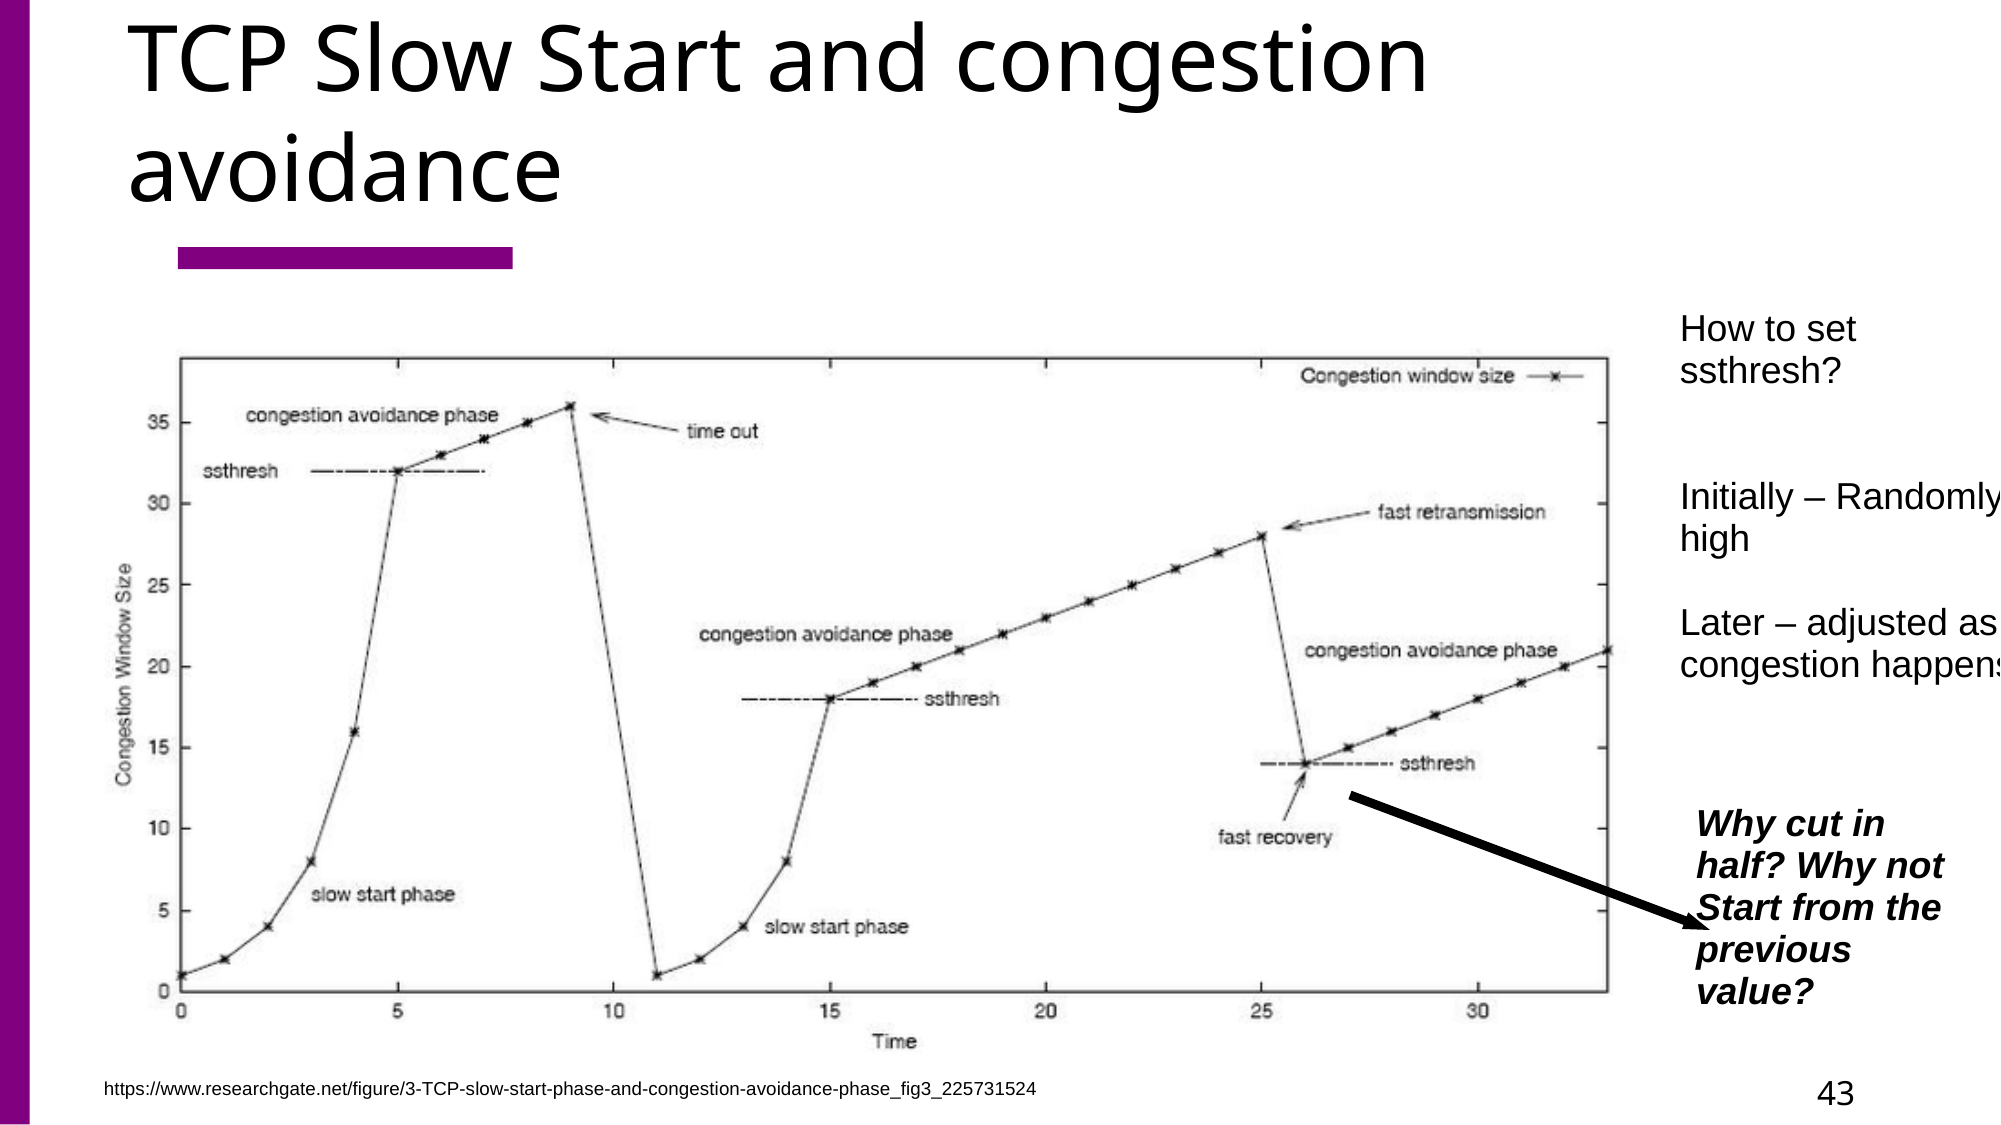

# TCP Slow Start and congestion avoidance
How to set
ssthresh?
Initially – Randomly
high
Later – adjusted as
congestion happens
Why cut in half? Why not
Start from the previous value?
https://www.researchgate.net/figure/3-TCP-slow-start-phase-and-congestion-avoidance-phase_fig3_225731524